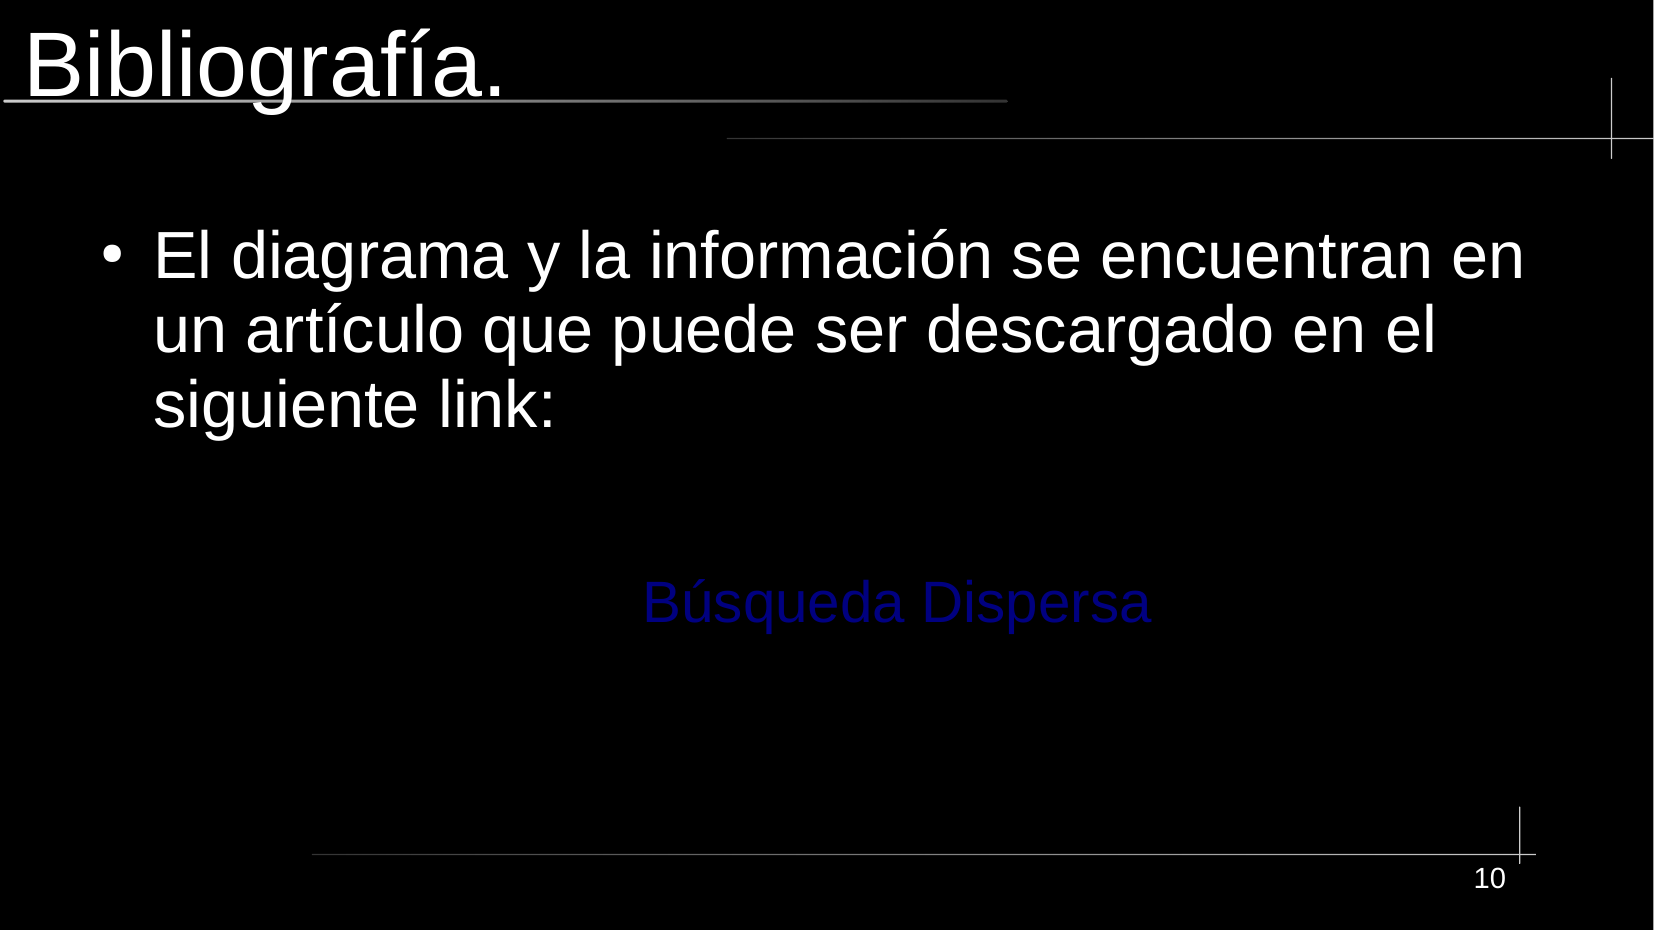

# Bibliografía.
El diagrama y la información se encuentran en un artículo que puede ser descargado en el siguiente link:
Búsqueda Dispersa
10